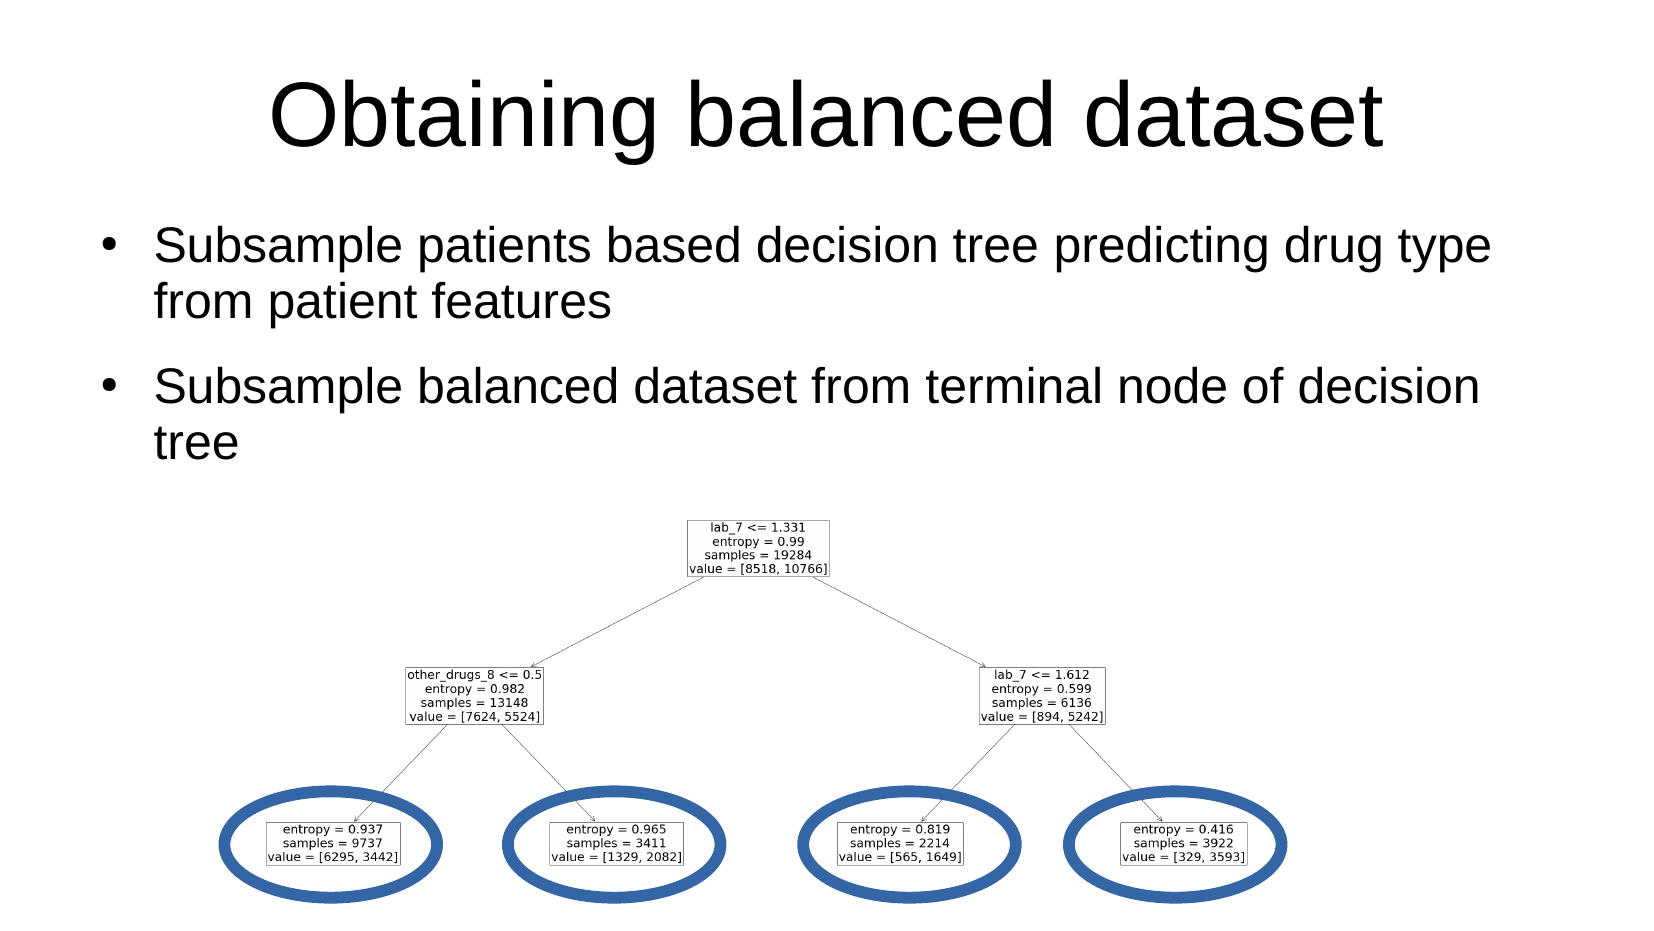

# Obtaining balanced dataset
Subsample patients based decision tree predicting drug type from patient features
Subsample balanced dataset from terminal node of decision tree